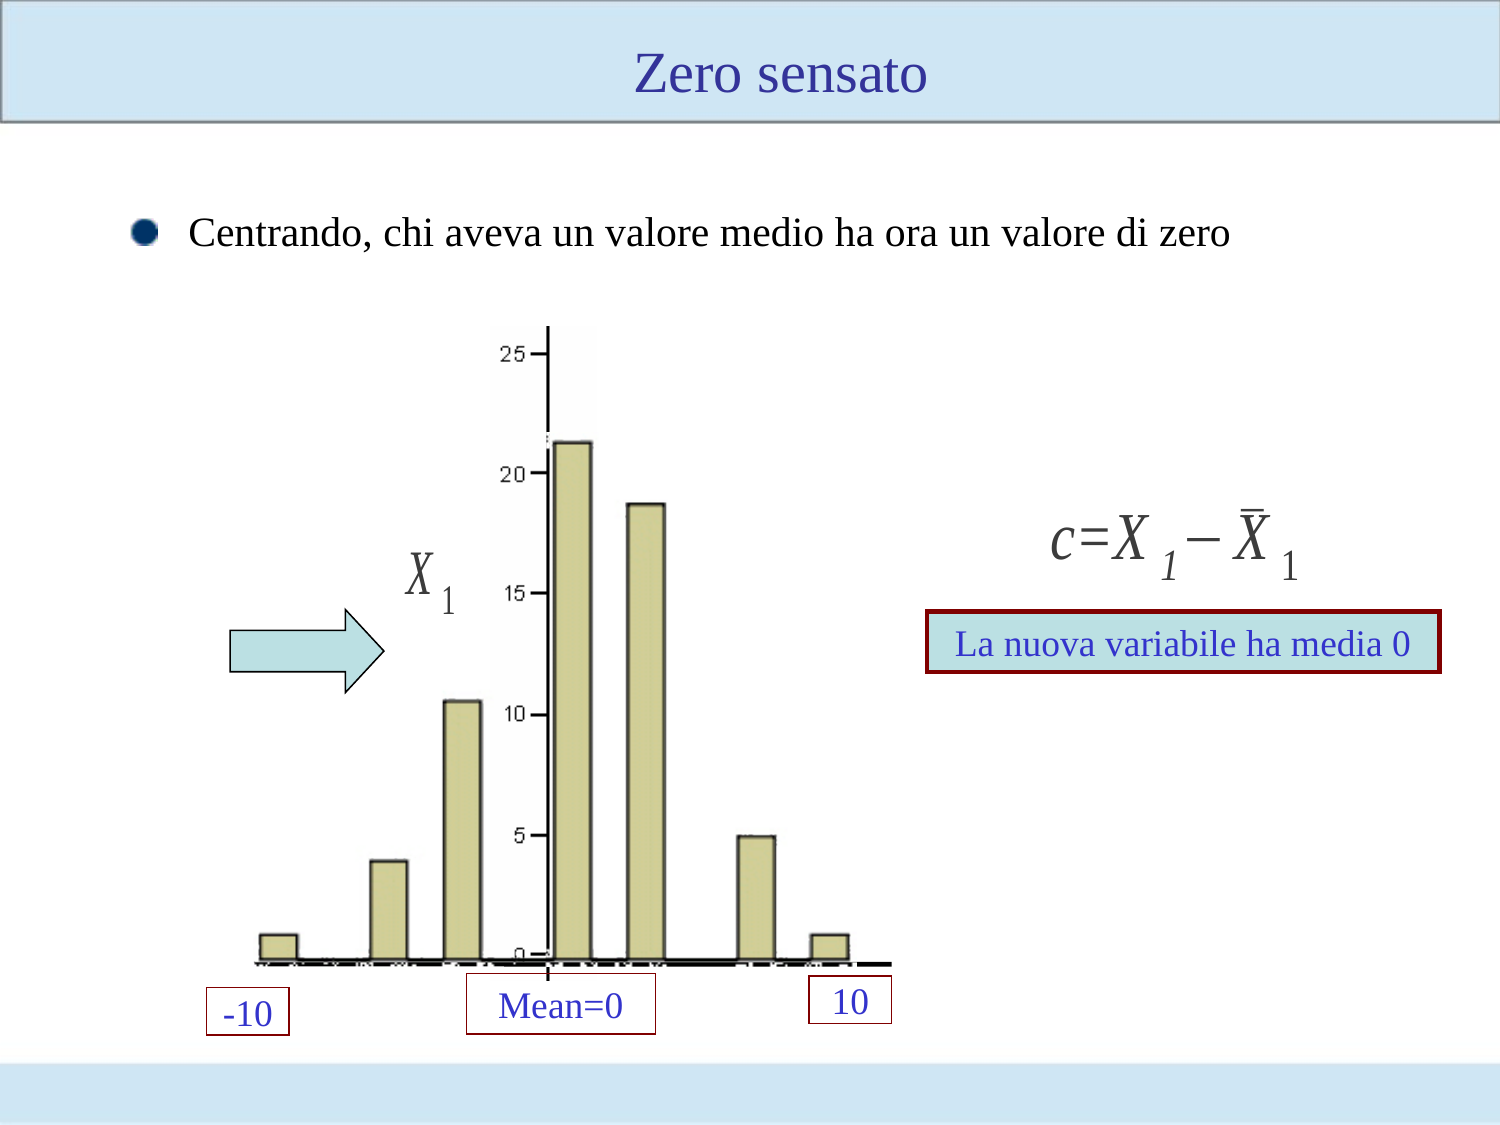

# Zero sensato
Centrando, chi aveva un valore medio ha ora un valore di zero
La nuova variabile ha media 0
Mean=0
10
-10